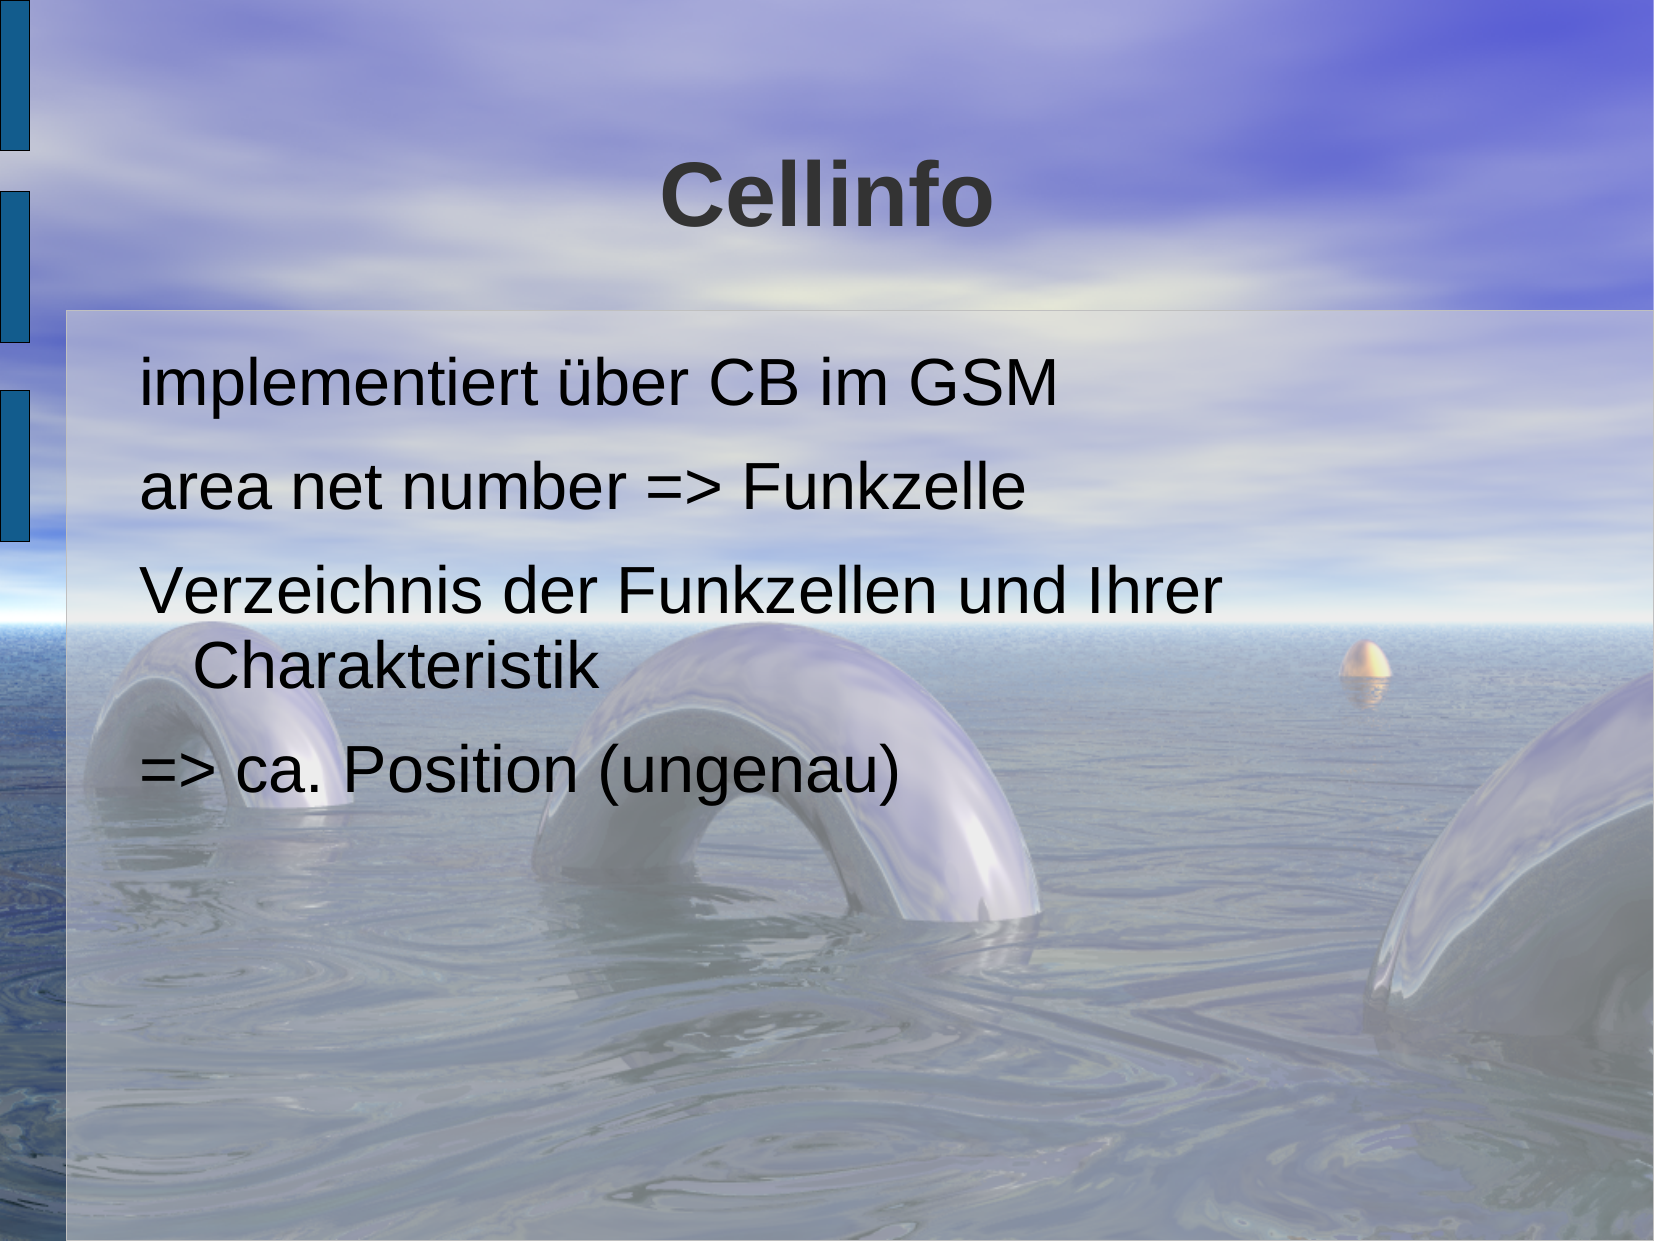

# Cellinfo
implementiert über CB im GSM
area net number => Funkzelle
Verzeichnis der Funkzellen und Ihrer Charakteristik
=> ca. Position (ungenau)